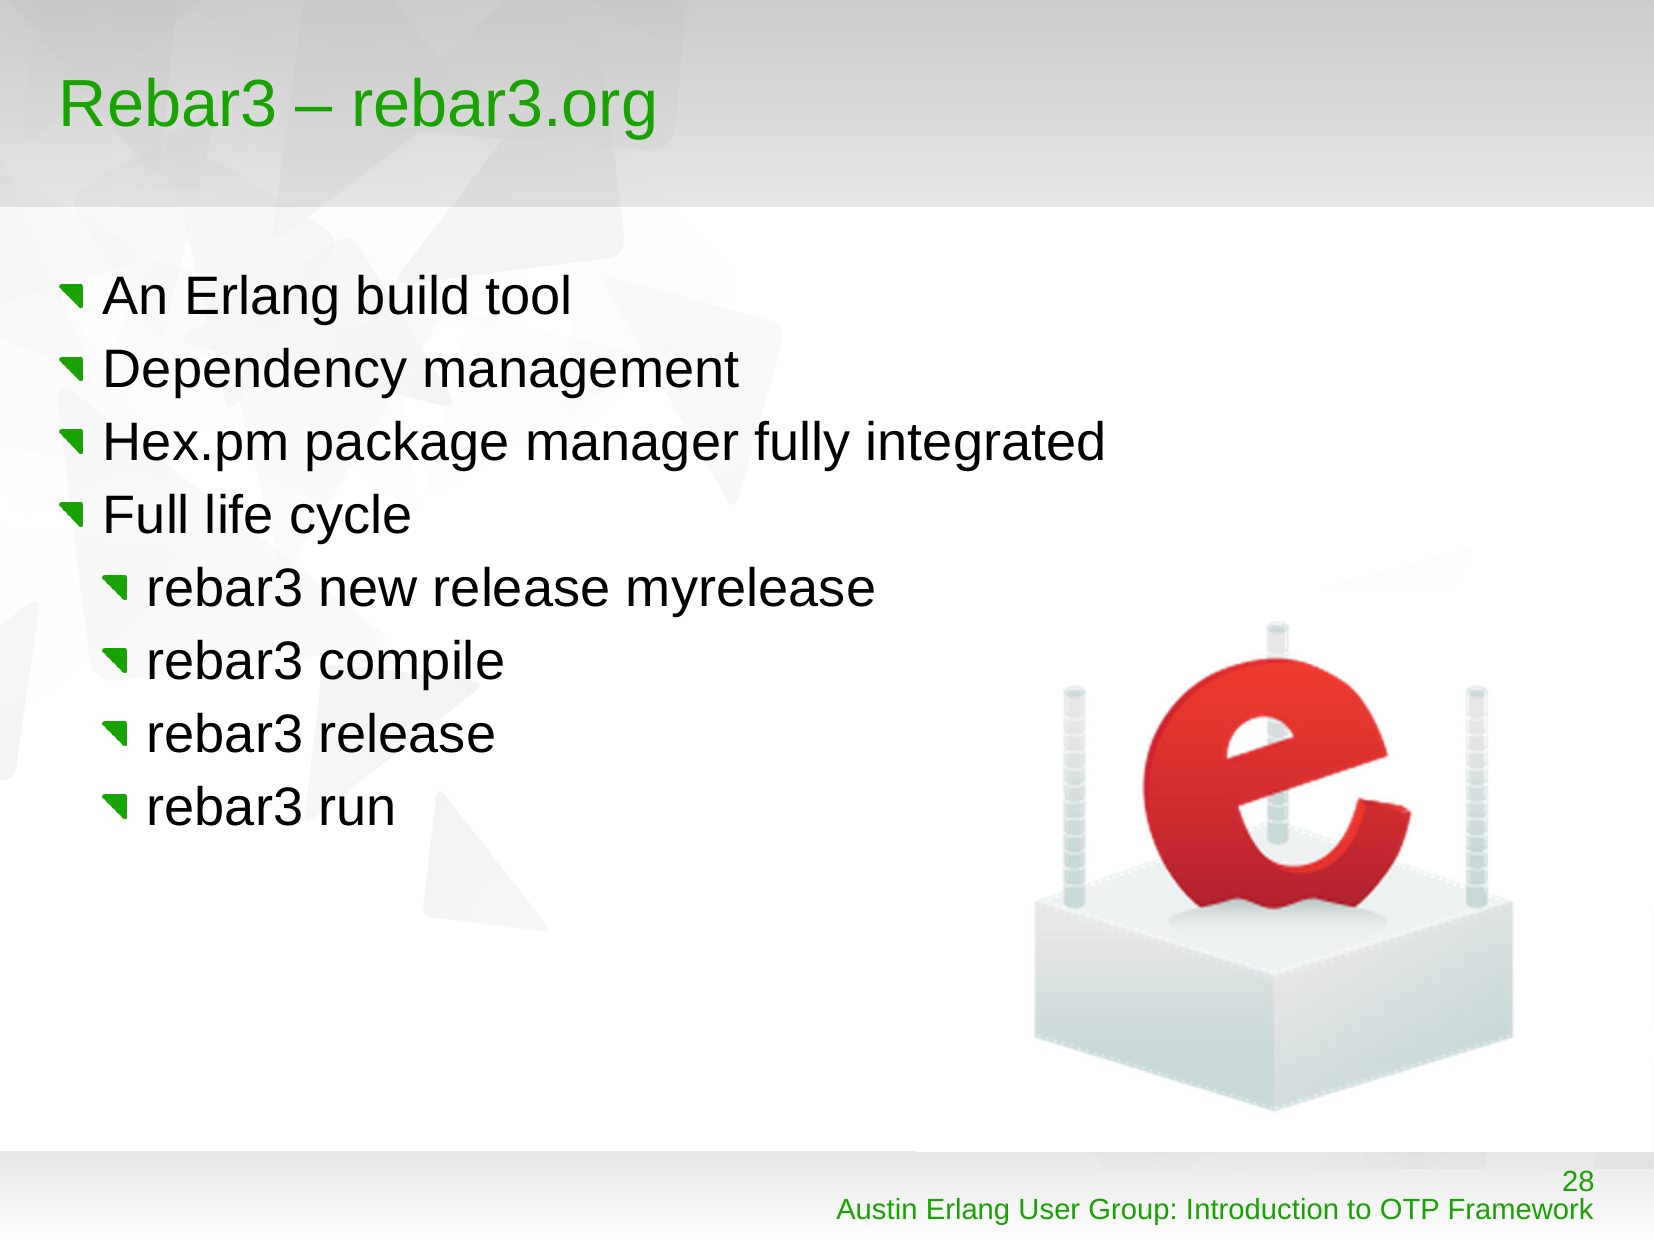

# Rebar3 – rebar3.org
An Erlang build tool
Dependency management
Hex.pm package manager fully integrated
Full life cycle
rebar3 new release myrelease
rebar3 compile
rebar3 release
rebar3 run
28
Austin Erlang User Group: Introduction to OTP Framework